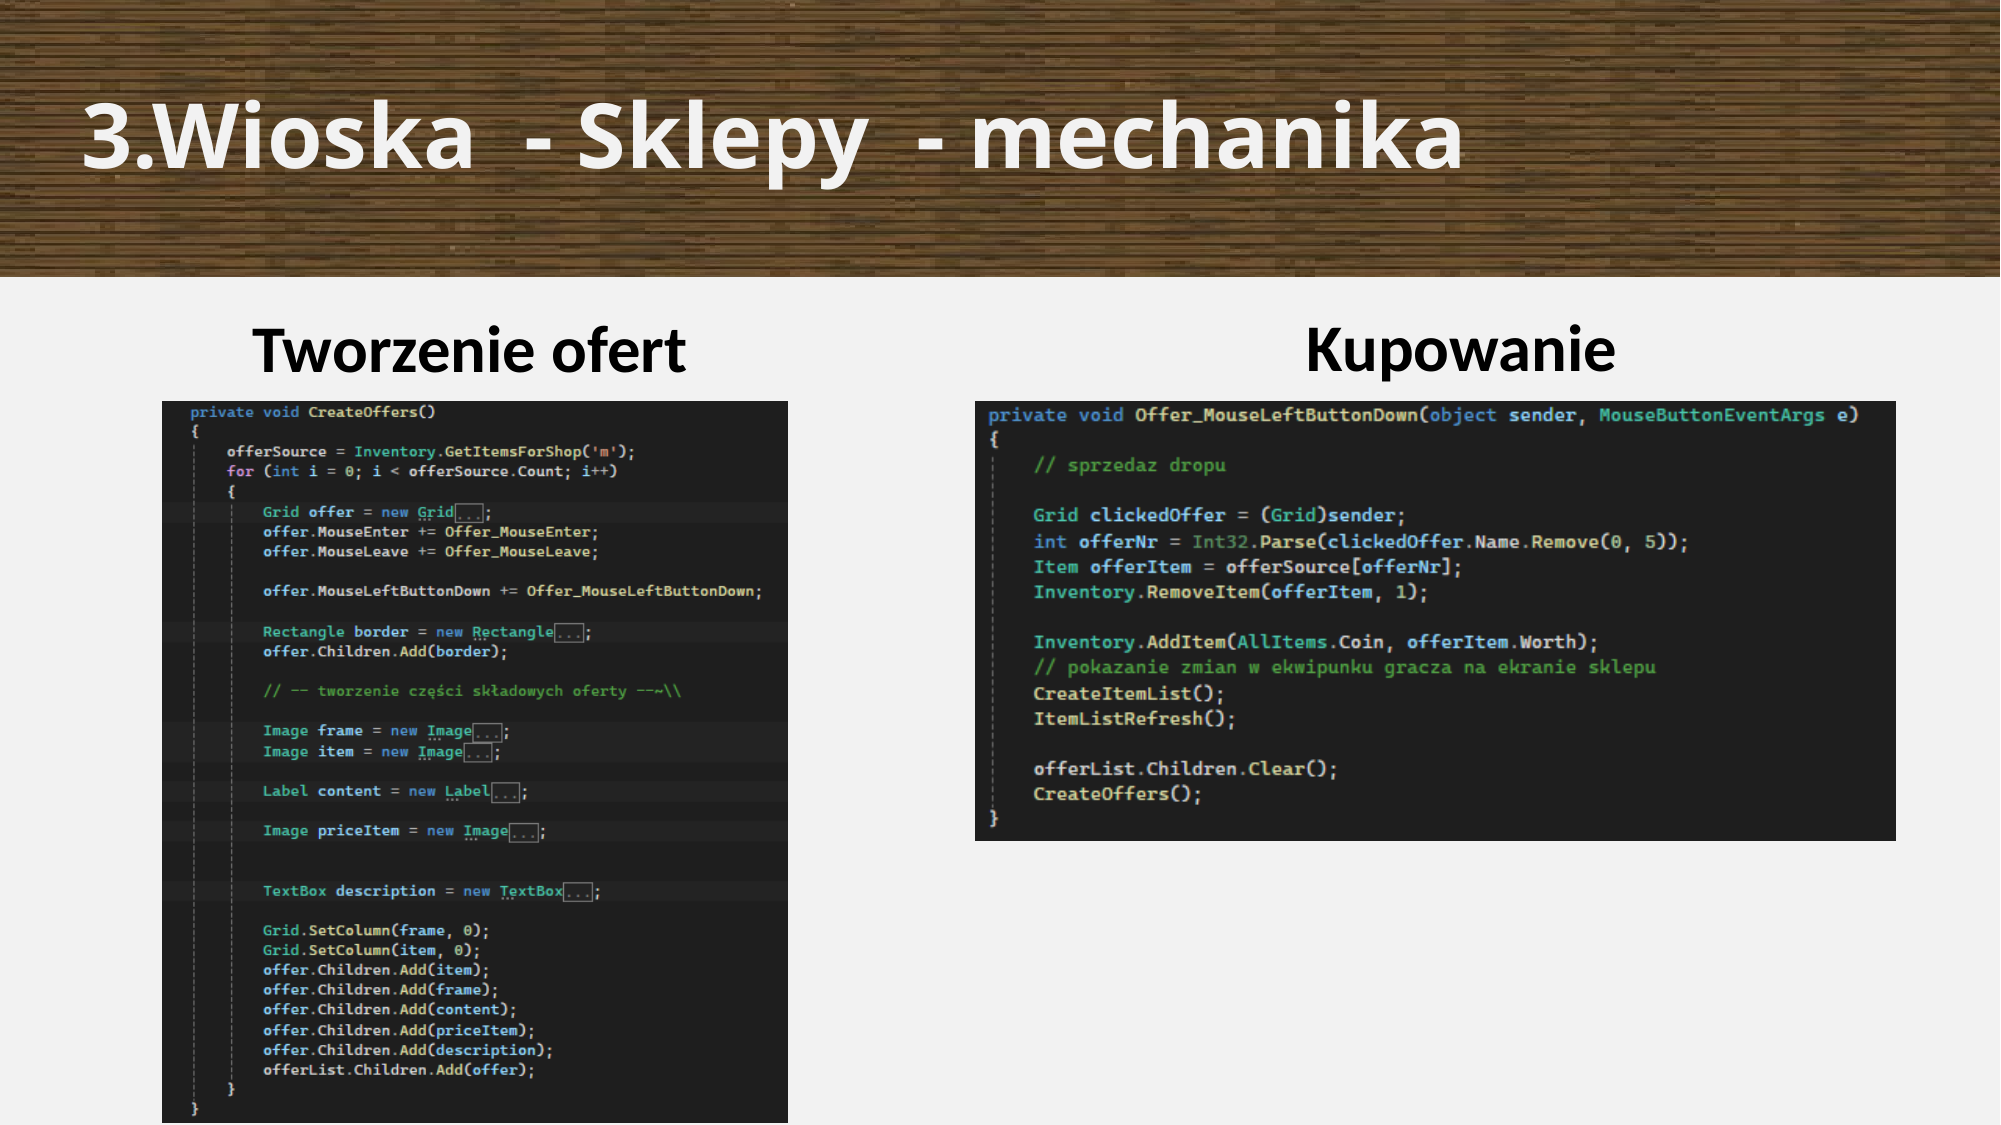

3.Wioska - Sklepy - mechanika
Kupowanie
# Tworzenie ofert